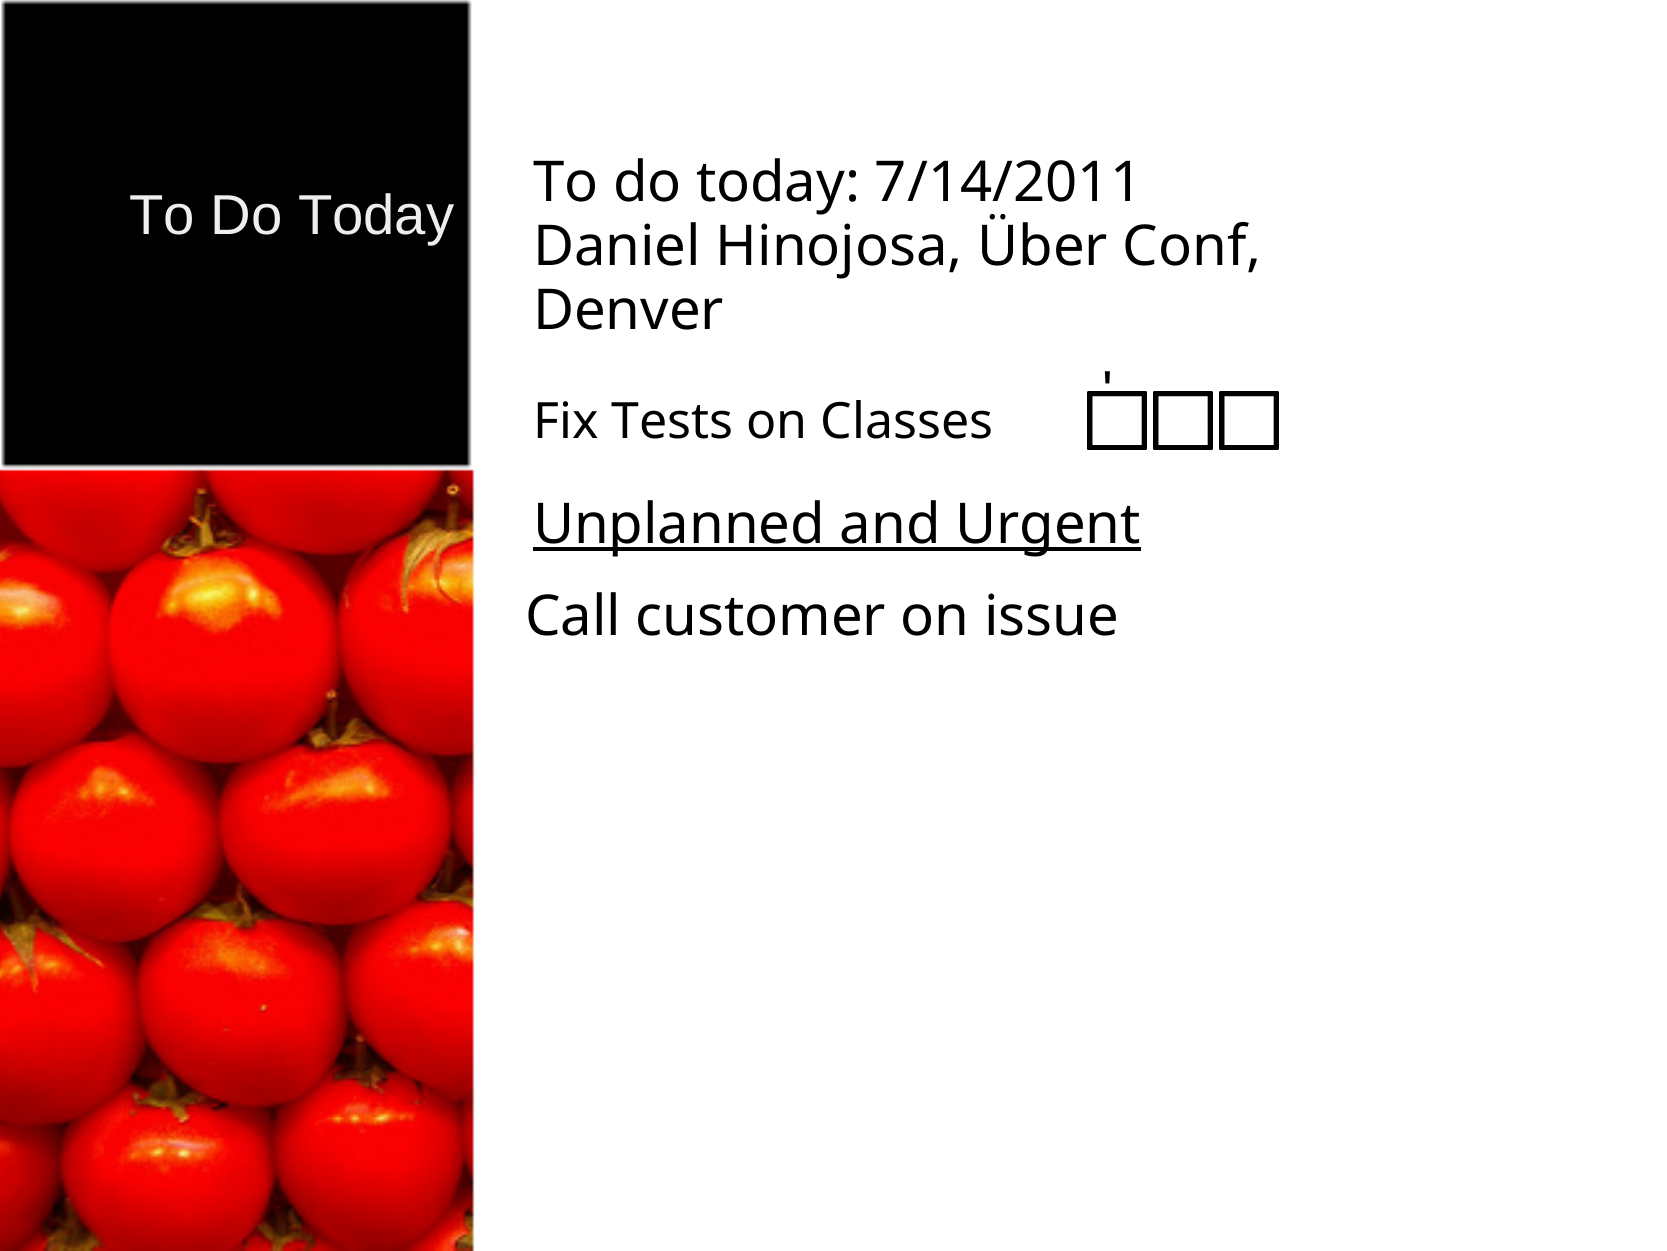

To do today: 7/14/2011
Daniel Hinojosa, Über Conf, Denver
To Do Today
'
# Fix Tests on Classes
Unplanned and Urgent
Call customer on issue